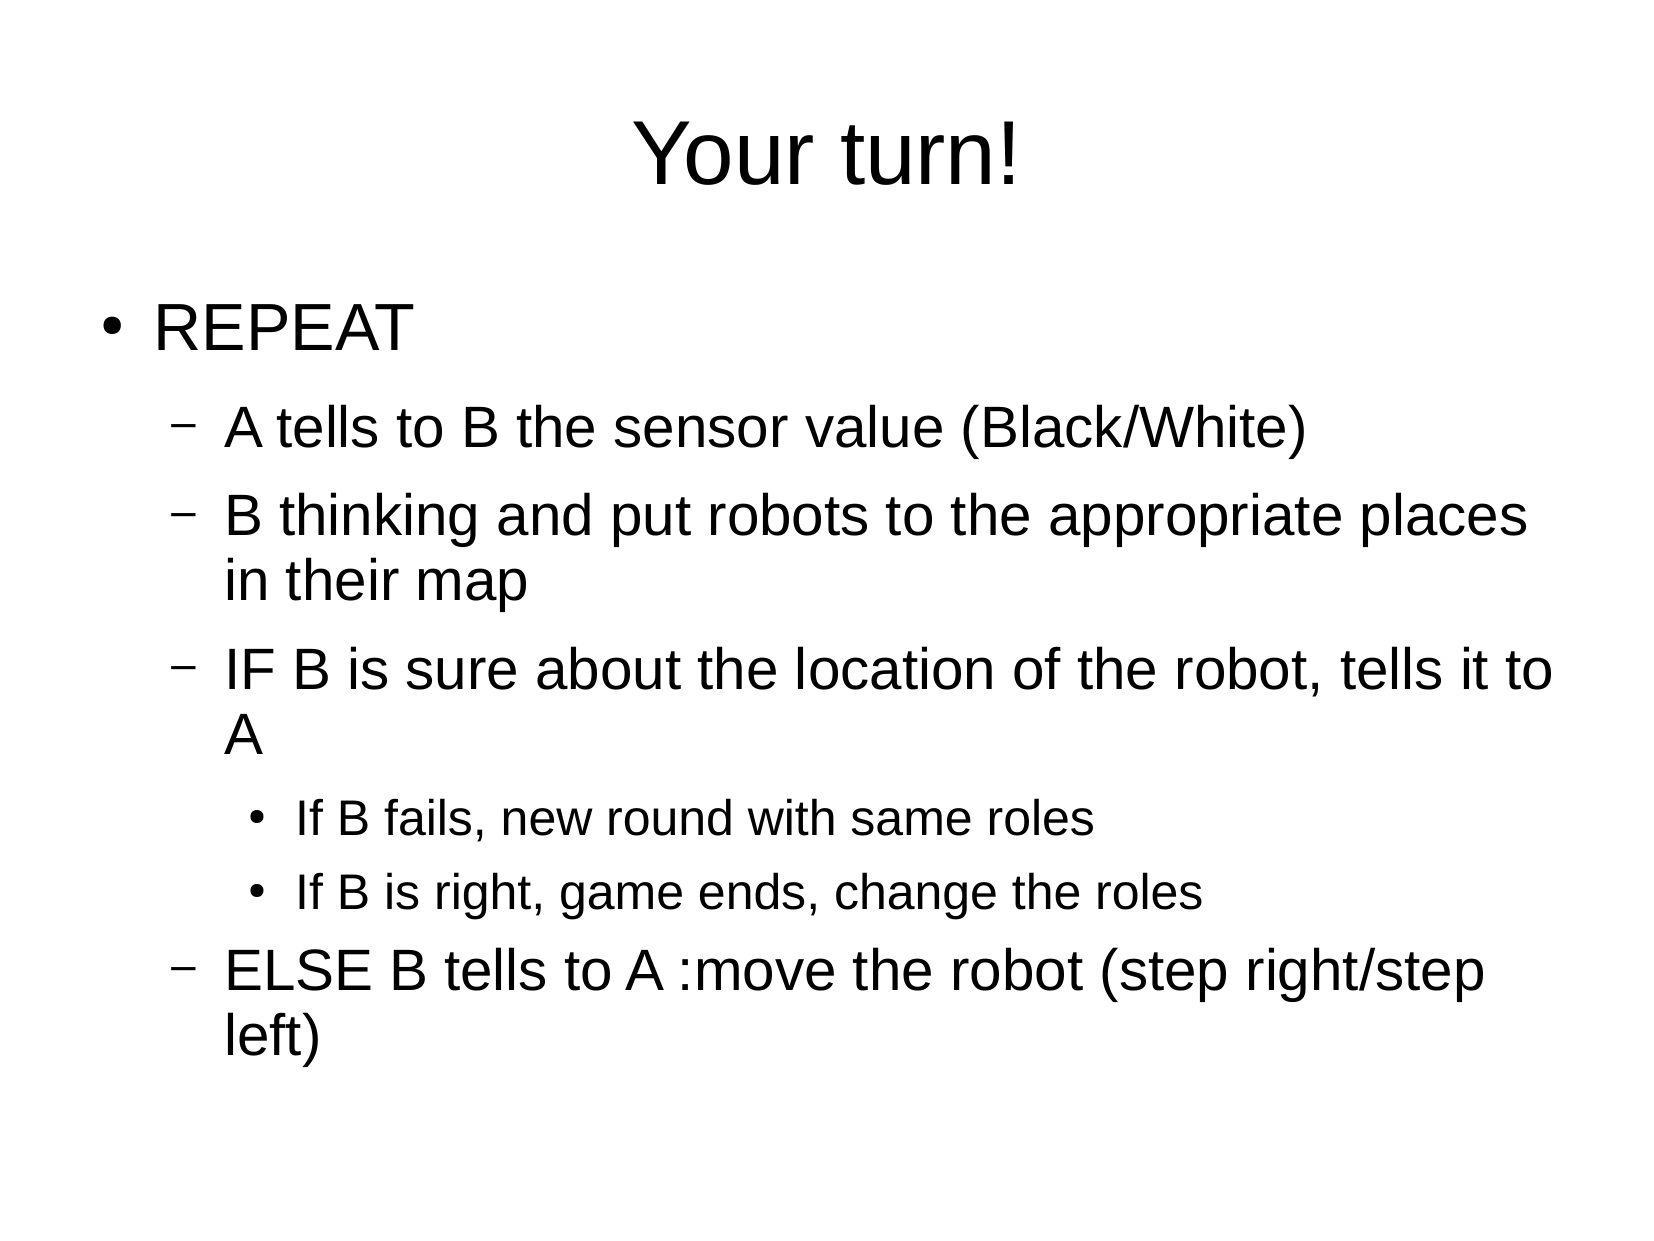

# Your turn!
REPEAT
A tells to B the sensor value (Black/White)
B thinking and put robots to the appropriate places in their map
IF B is sure about the location of the robot, tells it to A
If B fails, new round with same roles
If B is right, game ends, change the roles
ELSE B tells to A :move the robot (step right/step left)